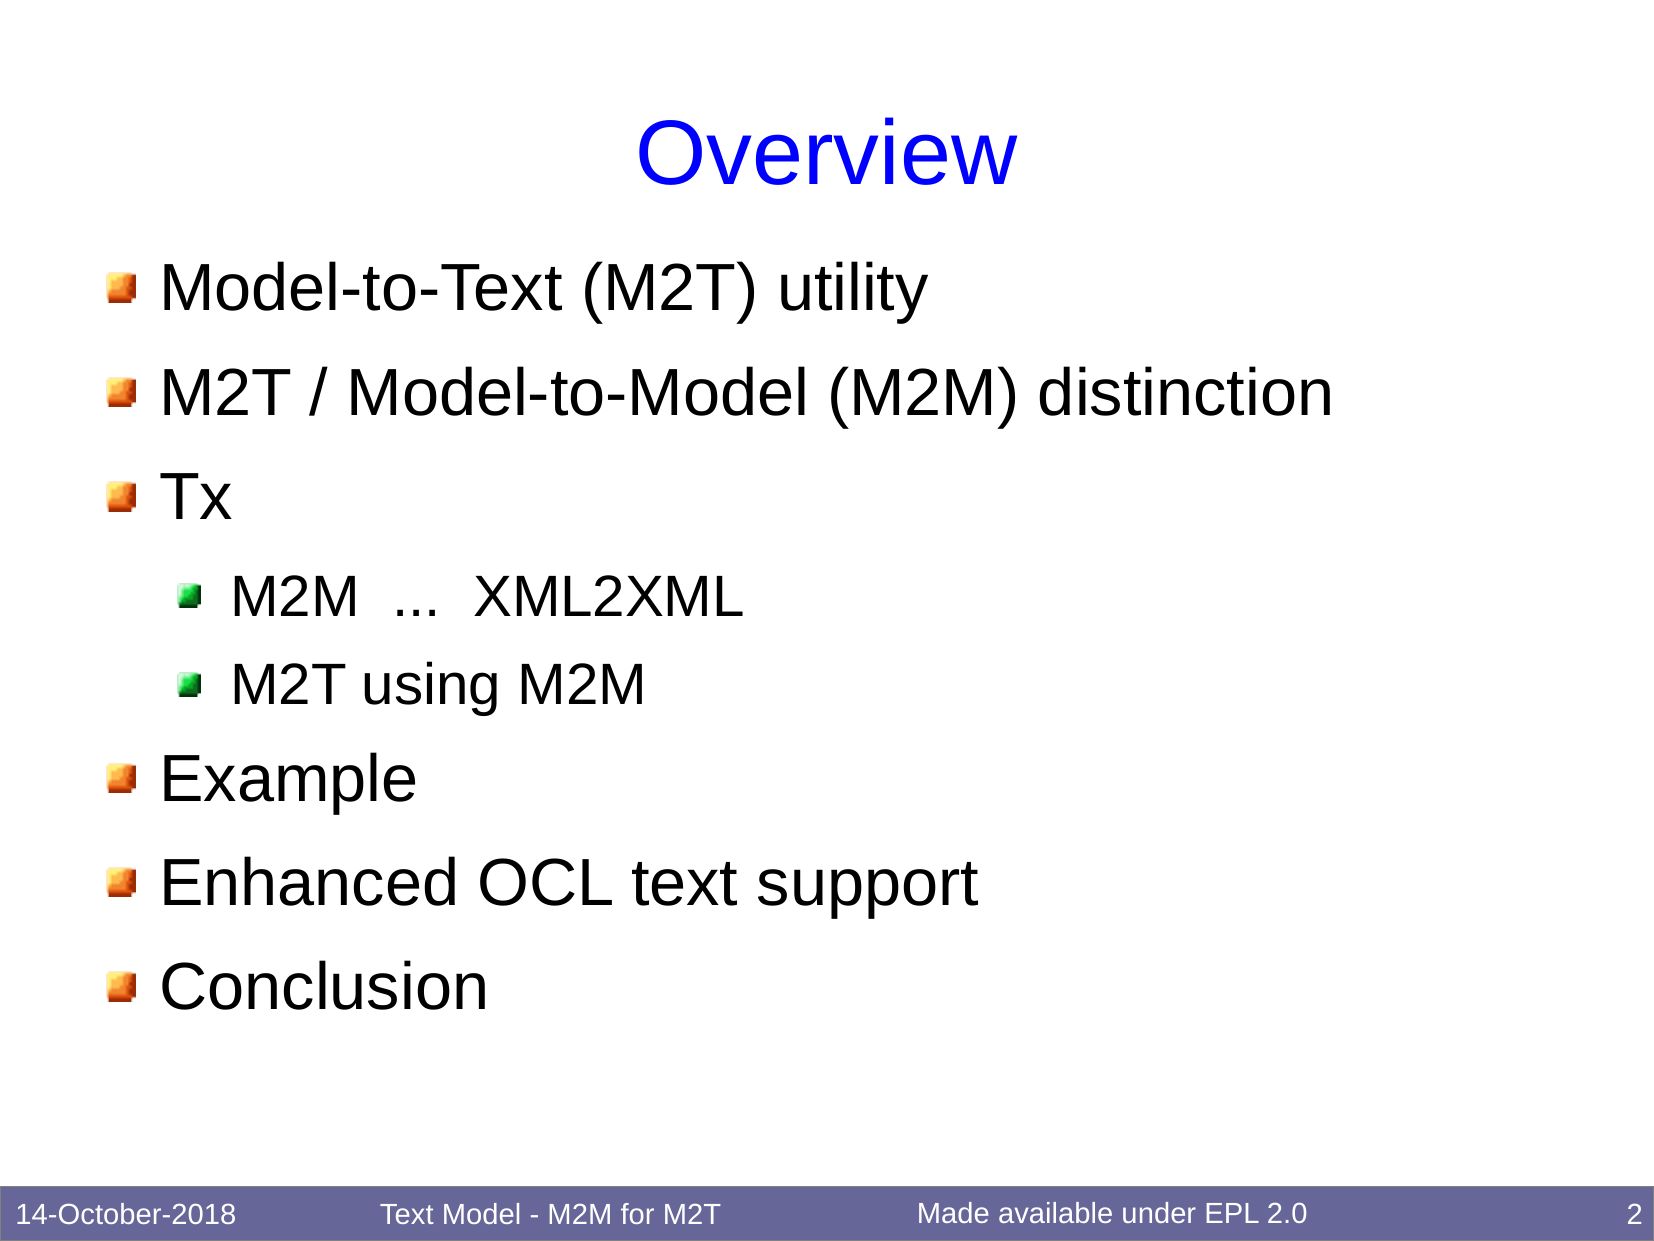

# Overview
Model-to-Text (M2T) utility
M2T / Model-to-Model (M2M) distinction
Tx
M2M ... XML2XML
M2T using M2M
Example
Enhanced OCL text support
Conclusion
14-October-2018
Text Model - M2M for M2T
2